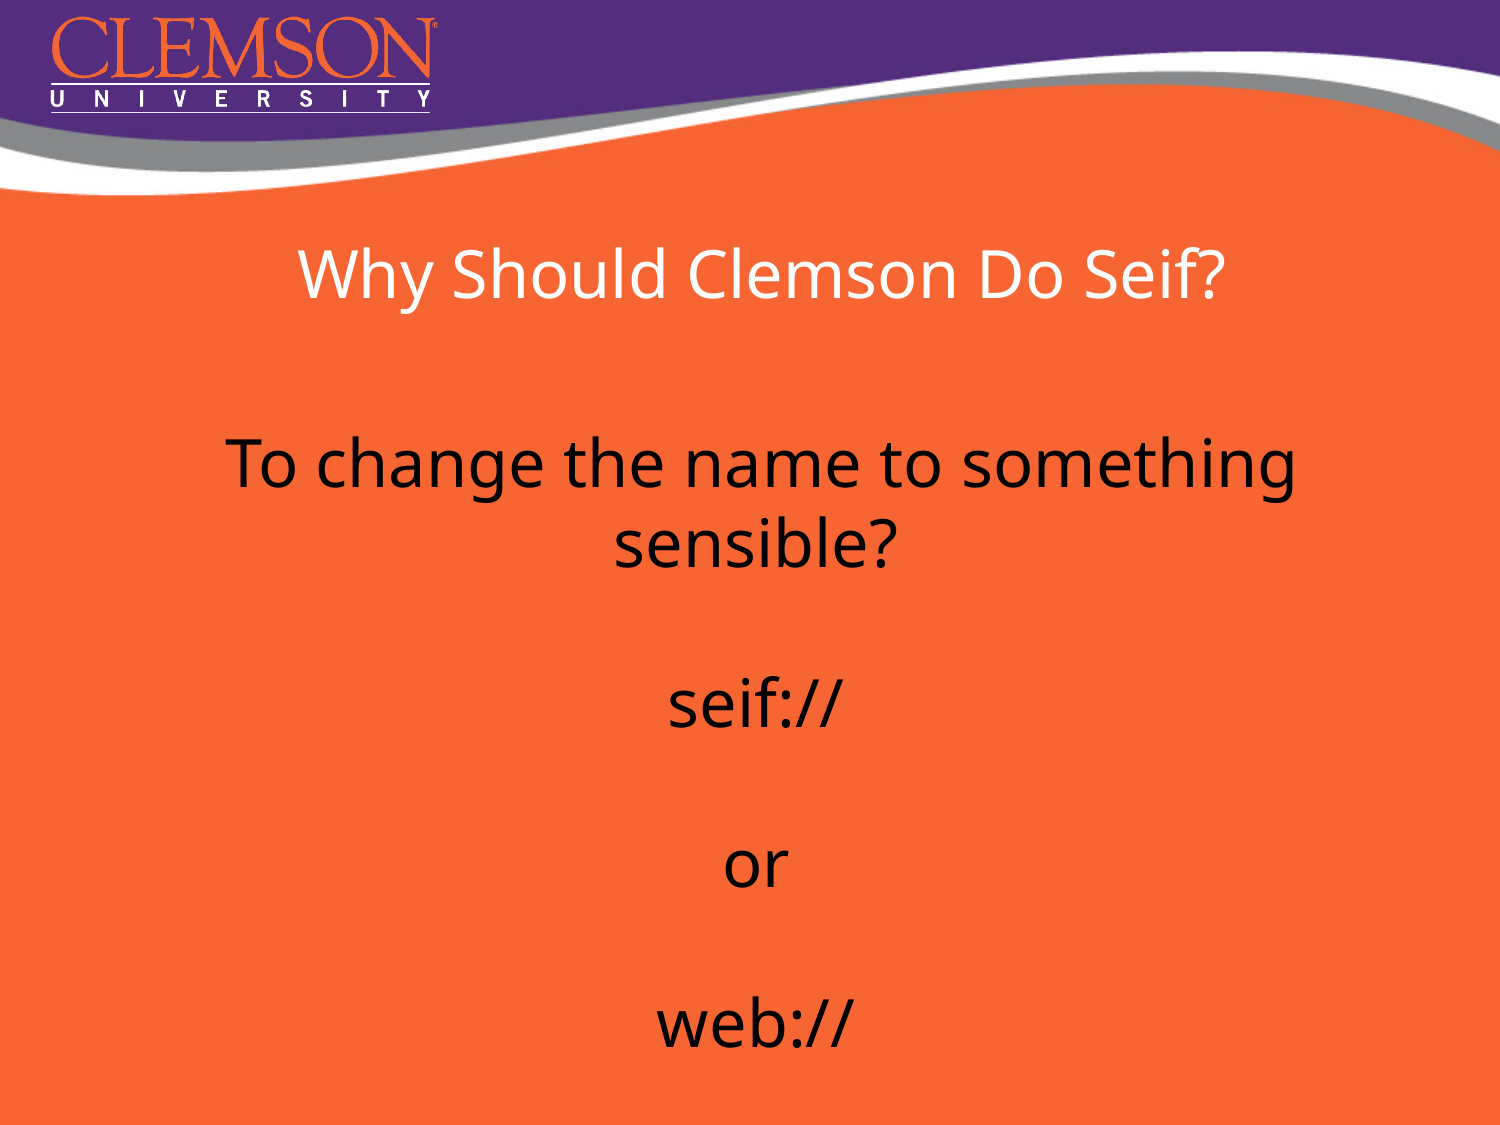

Why Should Clemson Do Seif?
 To change the name to something sensible?
seif://
or
web://